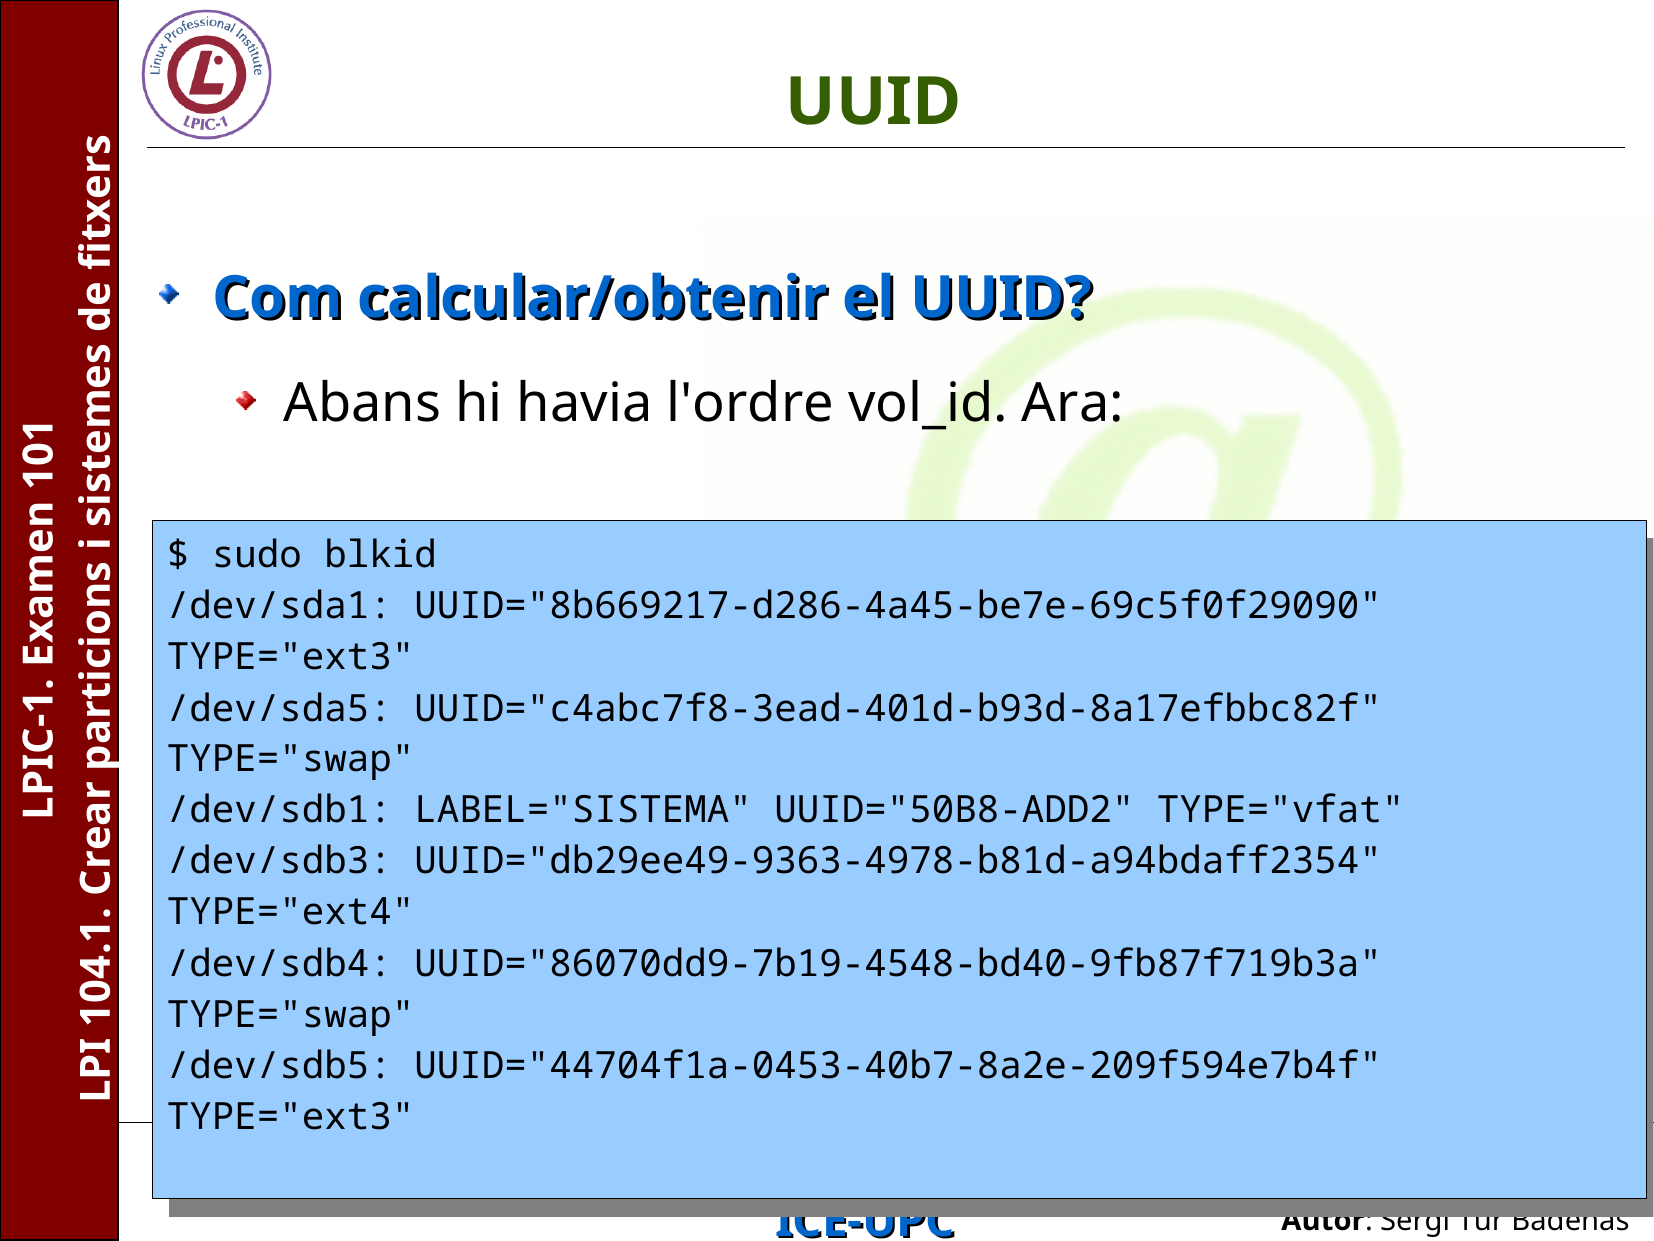

# UUID
Com calcular/obtenir el UUID?
Abans hi havia l'ordre vol_id. Ara:
$ sudo blkid
/dev/sda1: UUID="8b669217-d286-4a45-be7e-69c5f0f29090" TYPE="ext3"
/dev/sda5: UUID="c4abc7f8-3ead-401d-b93d-8a17efbbc82f" TYPE="swap"
/dev/sdb1: LABEL="SISTEMA" UUID="50B8-ADD2" TYPE="vfat"
/dev/sdb3: UUID="db29ee49-9363-4978-b81d-a94bdaff2354" TYPE="ext4"
/dev/sdb4: UUID="86070dd9-7b19-4548-bd40-9fb87f719b3a" TYPE="swap"
/dev/sdb5: UUID="44704f1a-0453-40b7-8a2e-209f594e7b4f" TYPE="ext3"